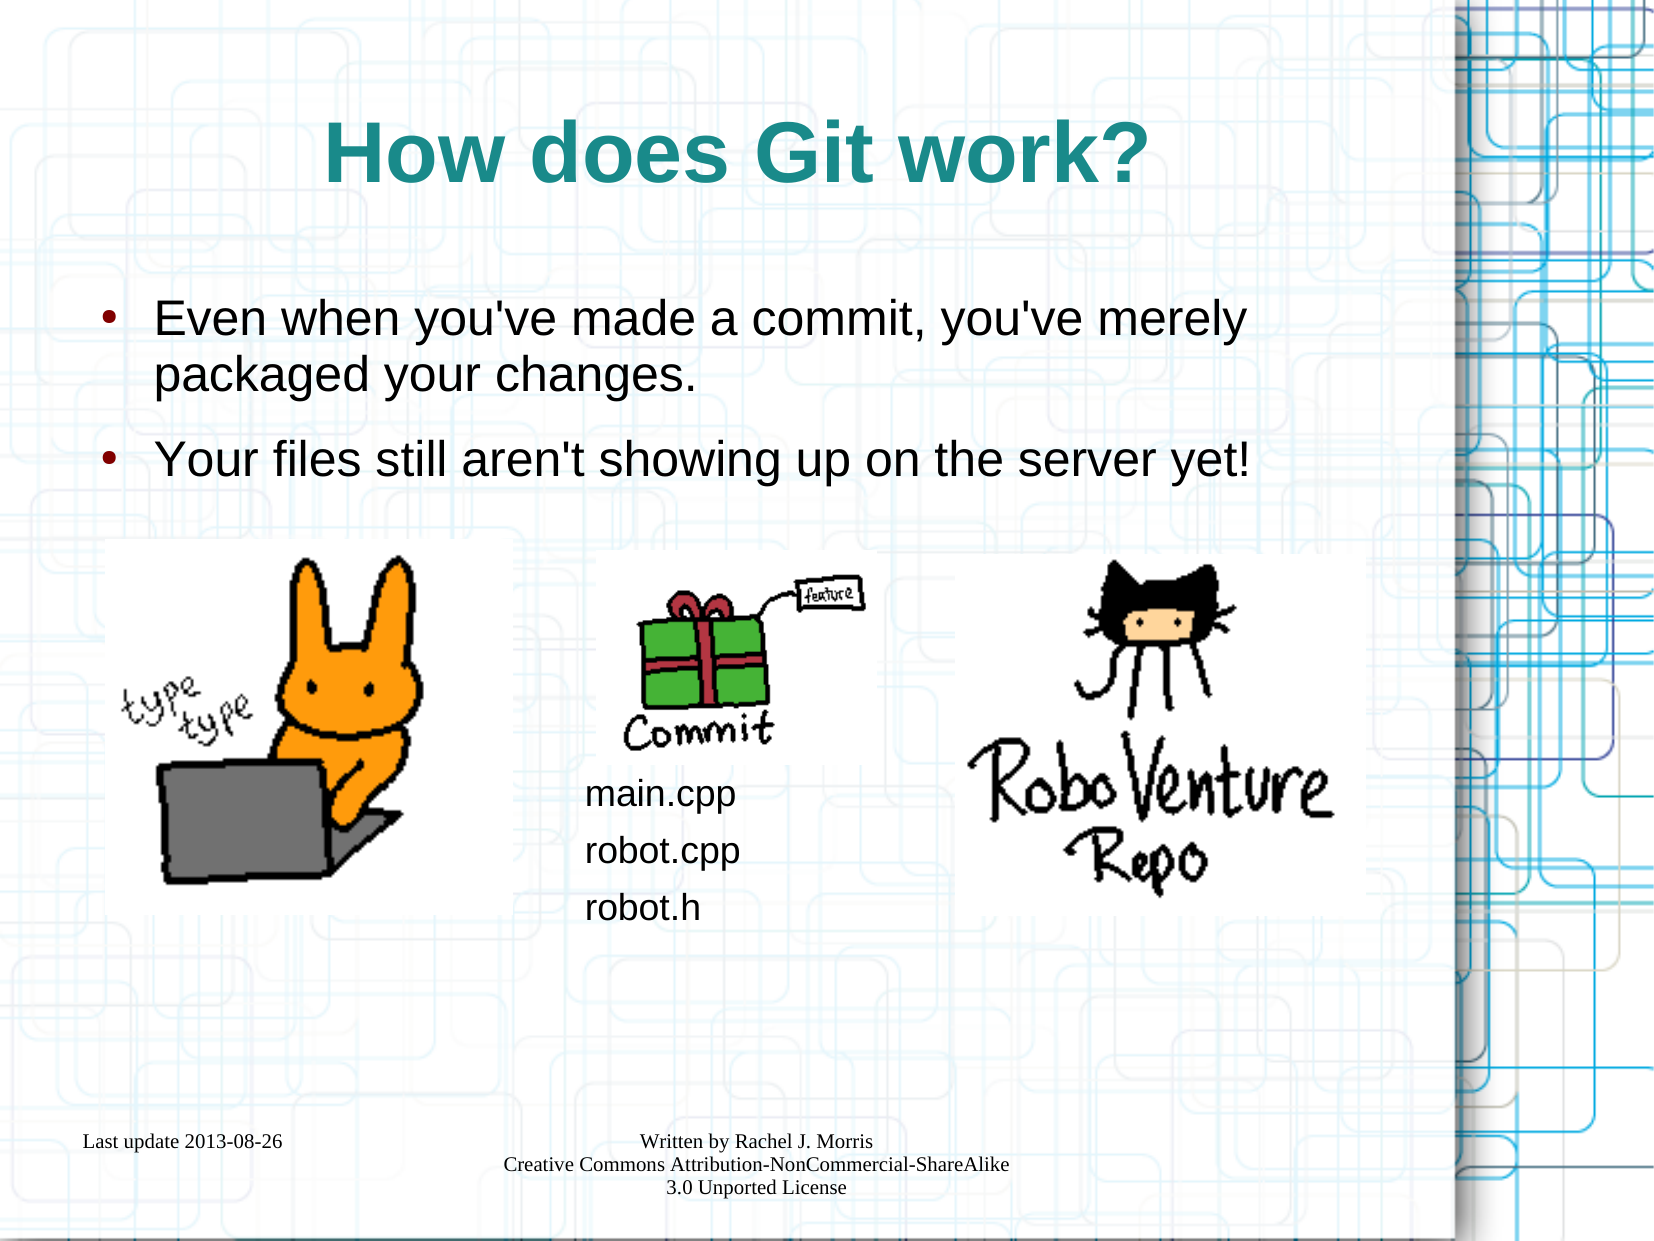

# How does Git work?
Even when you've made a commit, you've merely packaged your changes.
Your files still aren't showing up on the server yet!
main.cpp
robot.cpp
robot.h